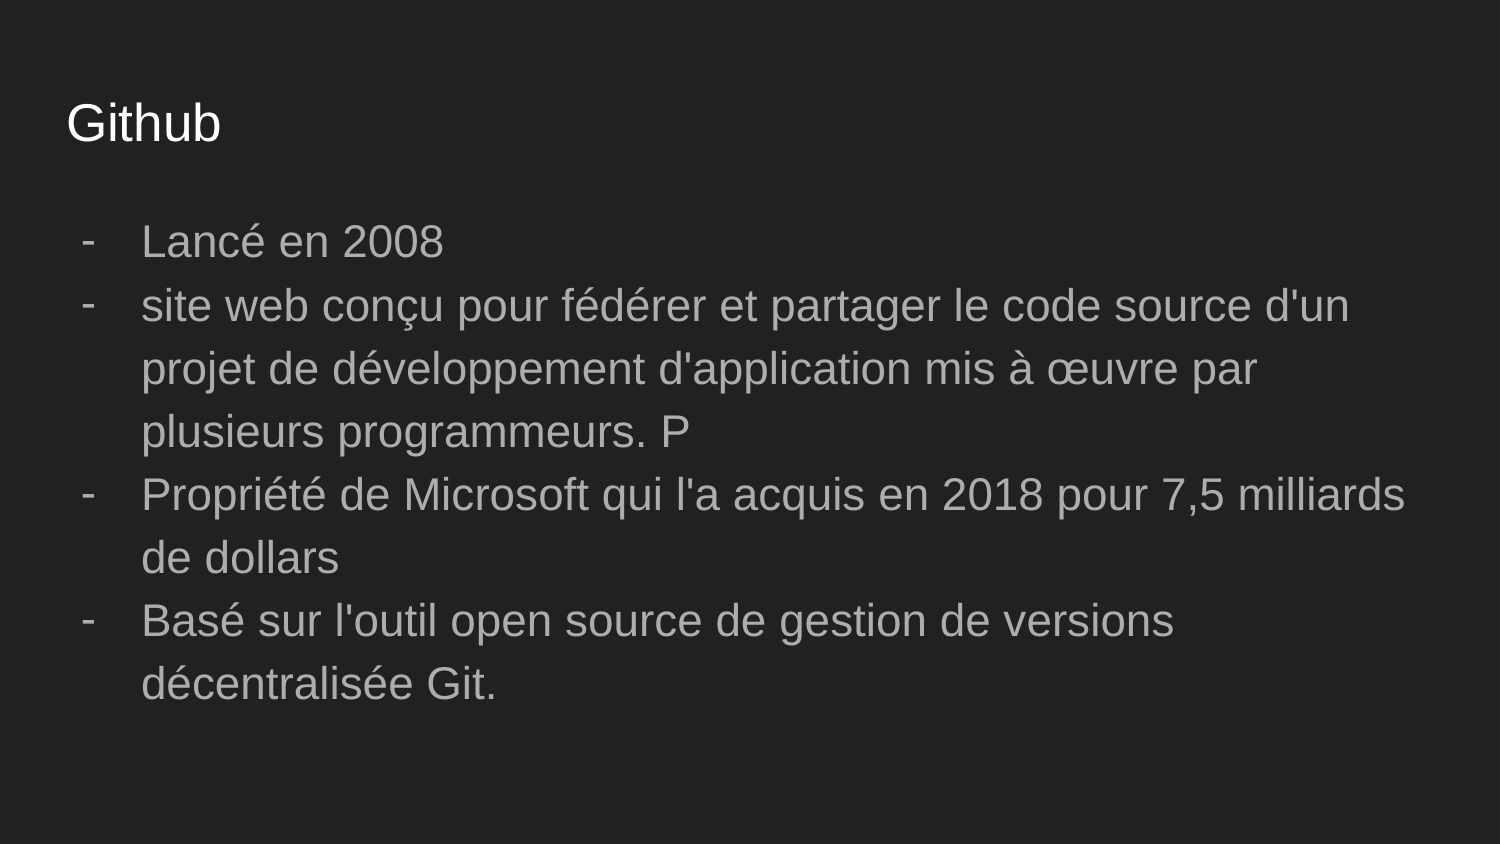

# Github
Lancé en 2008
site web conçu pour fédérer et partager le code source d'un projet de développement d'application mis à œuvre par plusieurs programmeurs. P
Propriété de Microsoft qui l'a acquis en 2018 pour 7,5 milliards de dollars
Basé sur l'outil open source de gestion de versions décentralisée Git.